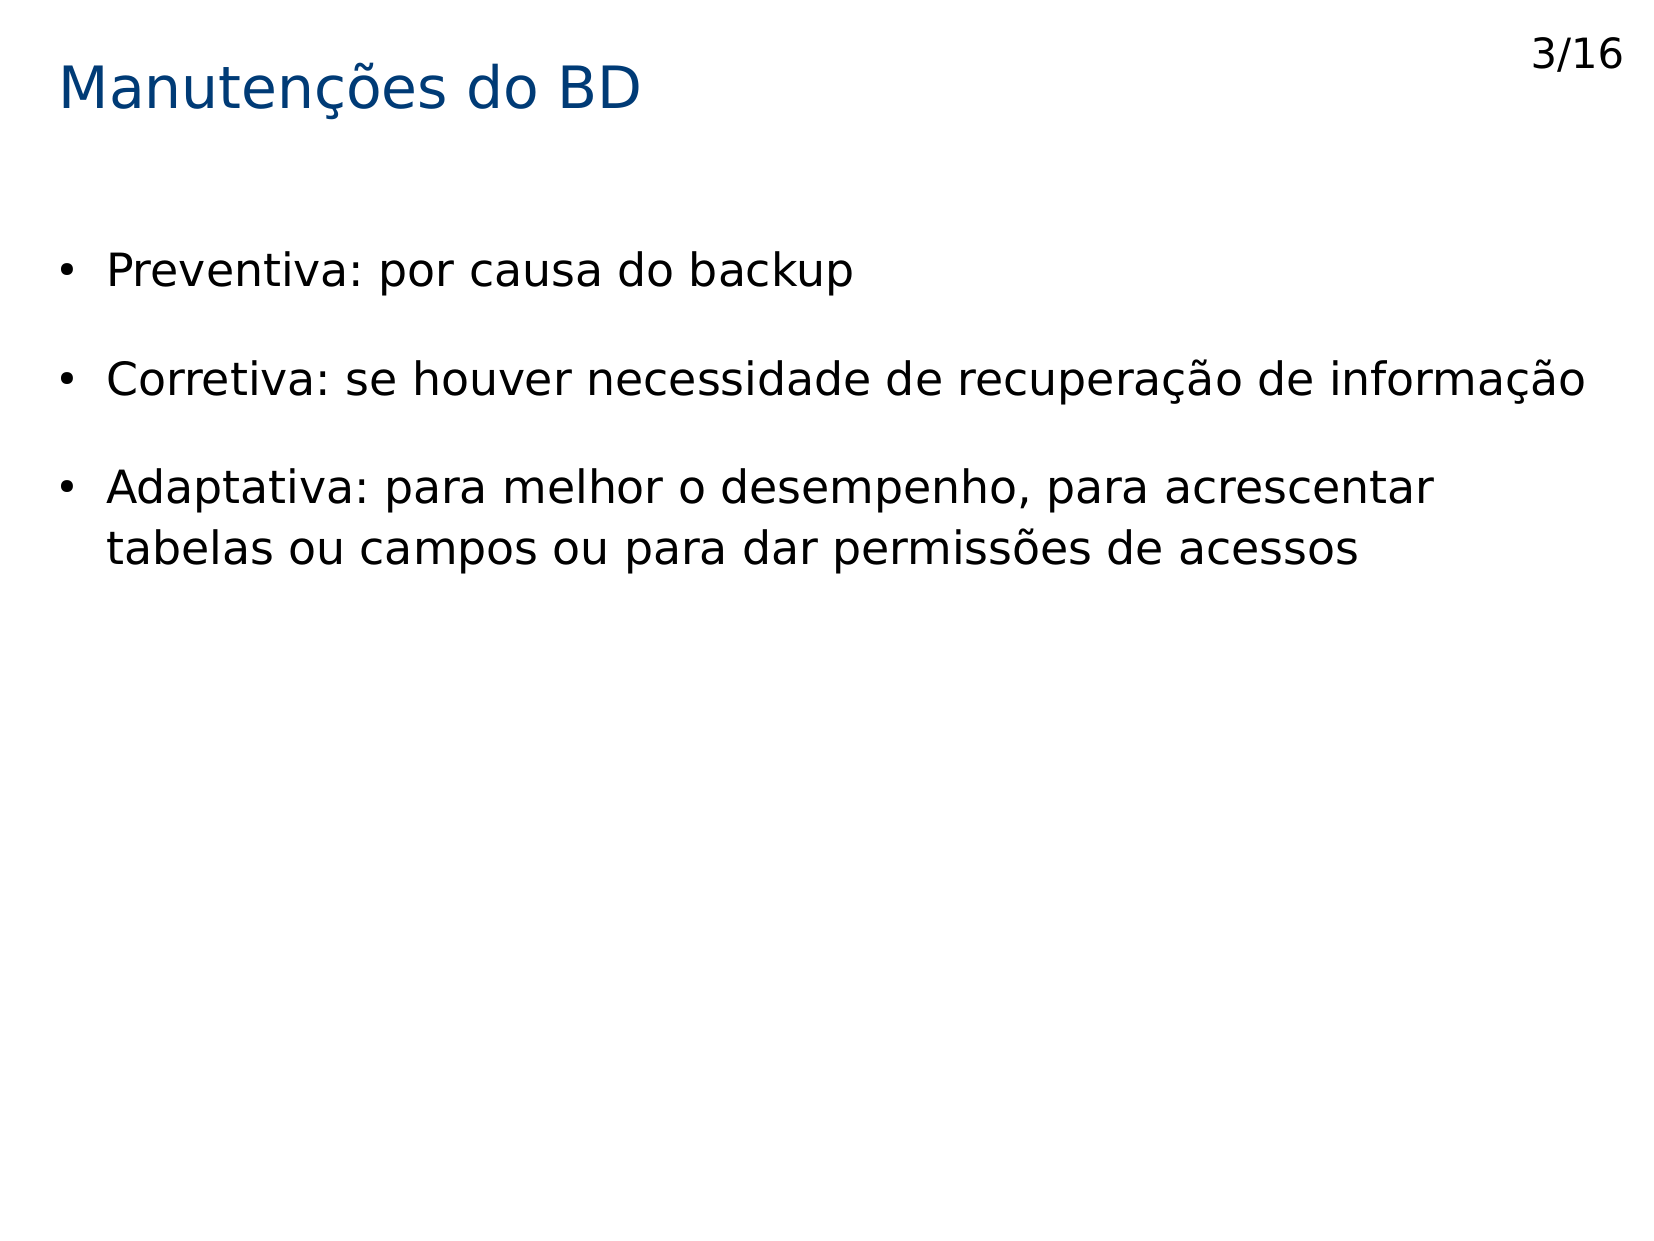

# Manutenções do BD
3
Preventiva: por causa do backup
Corretiva: se houver necessidade de recuperação de informação
Adaptativa: para melhor o desempenho, para acrescentar tabelas ou campos ou para dar permissões de acessos